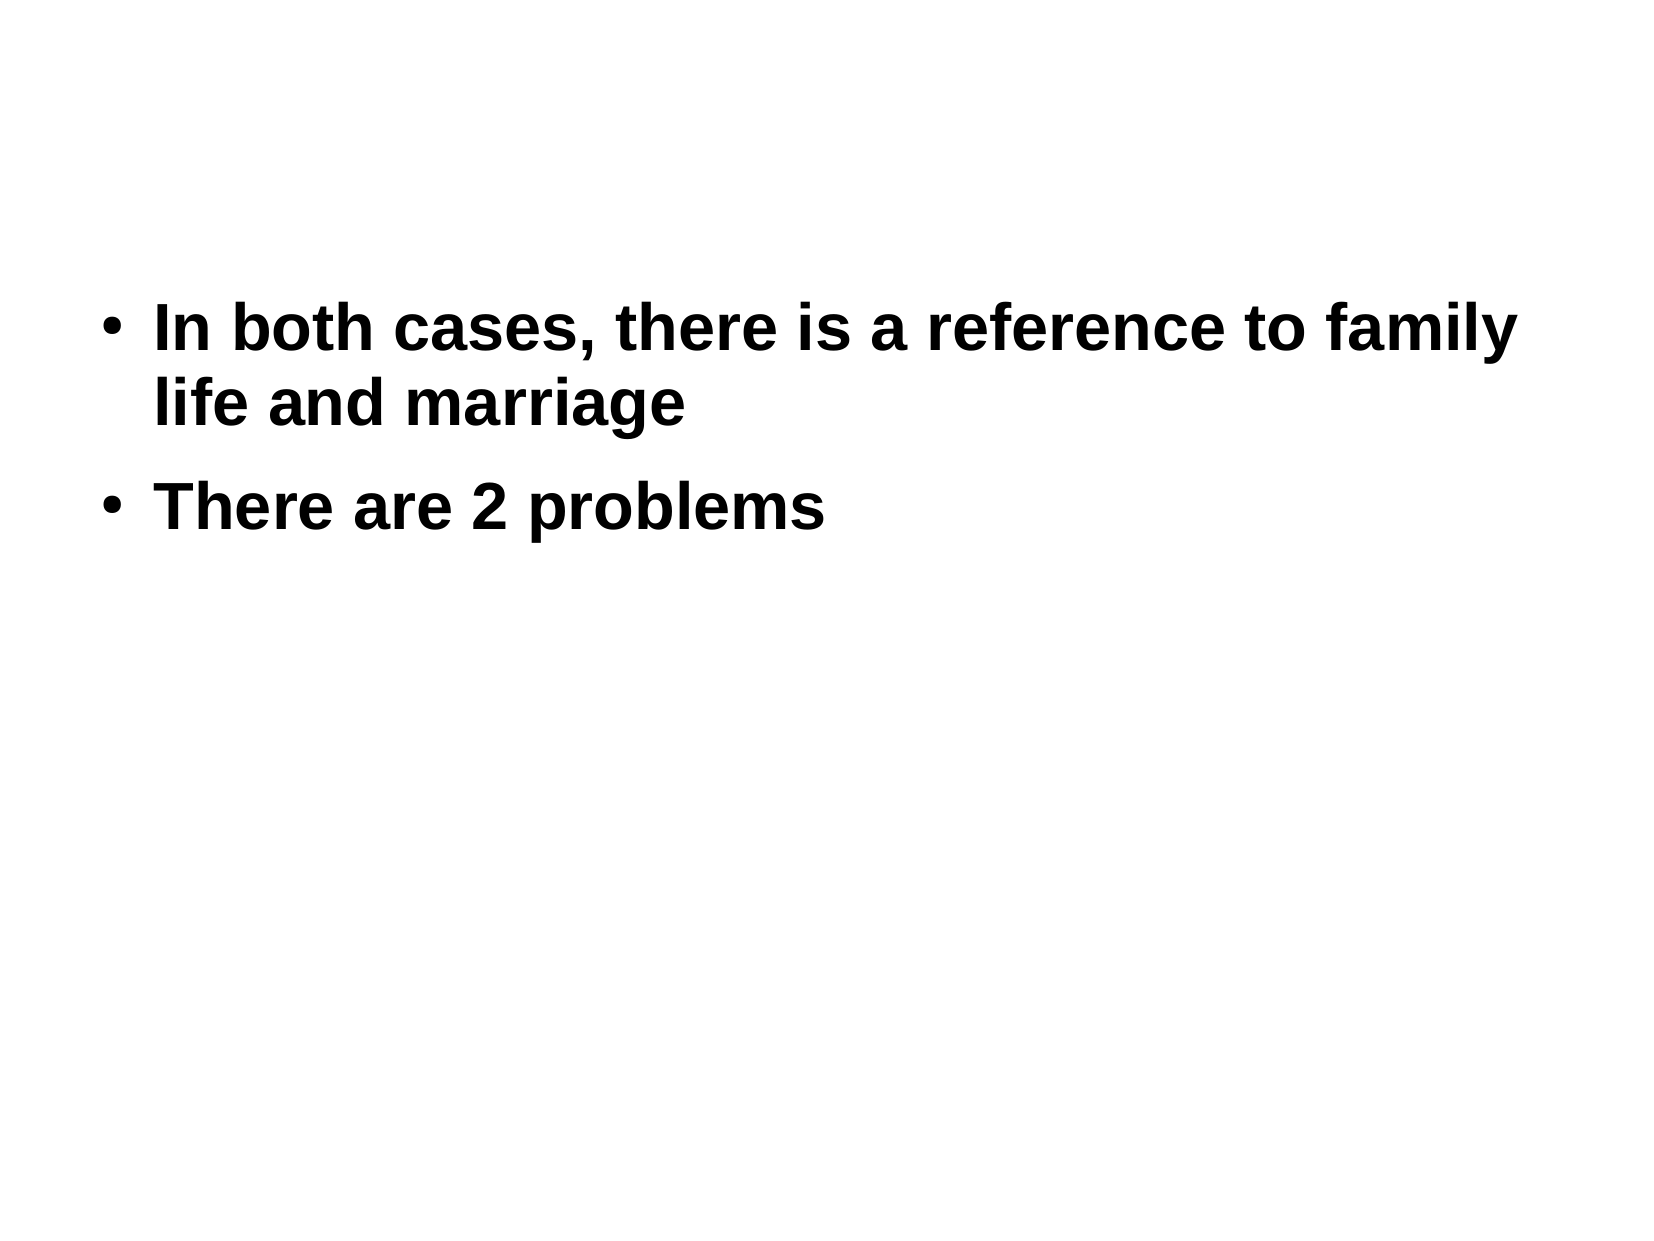

#
In both cases, there is a reference to family life and marriage
There are 2 problems